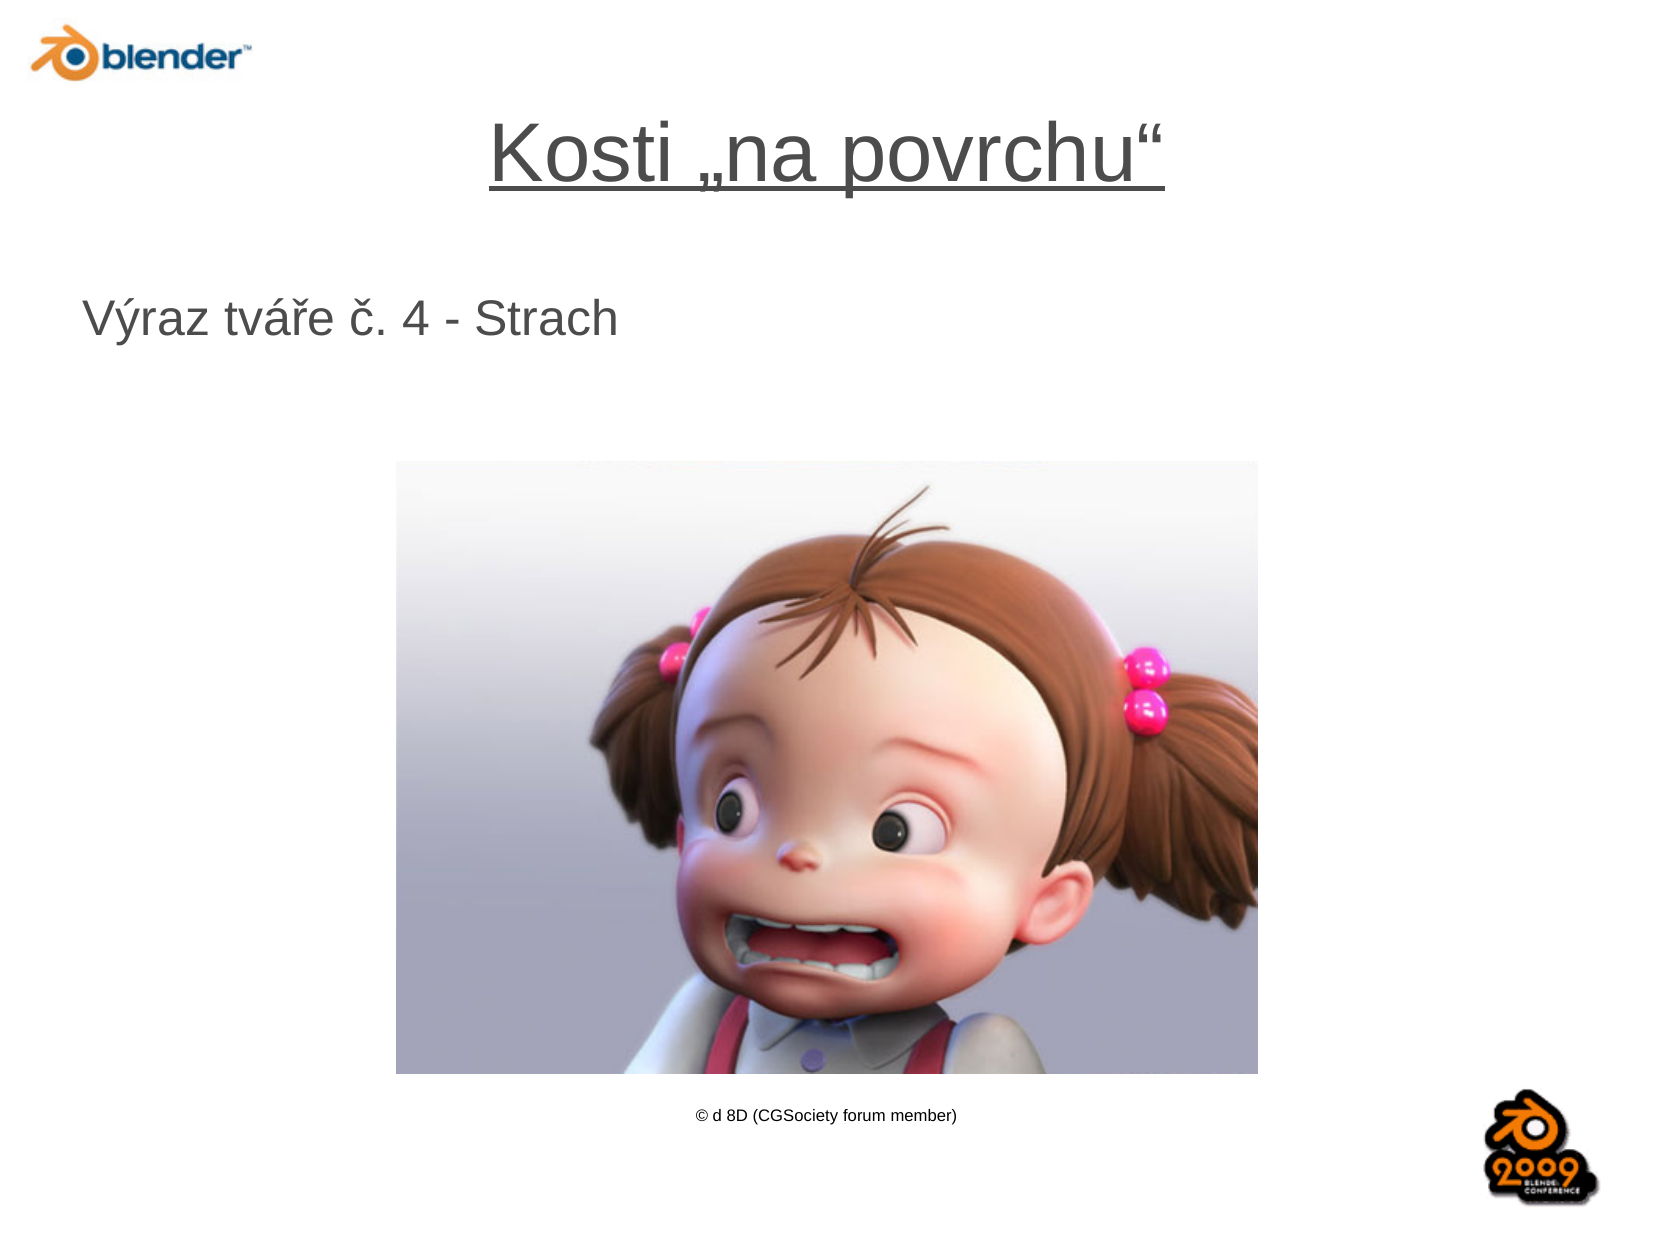

# Kosti „na povrchu“
Výraz tváře č. 4 - Strach
© d 8D (CGSociety forum member)